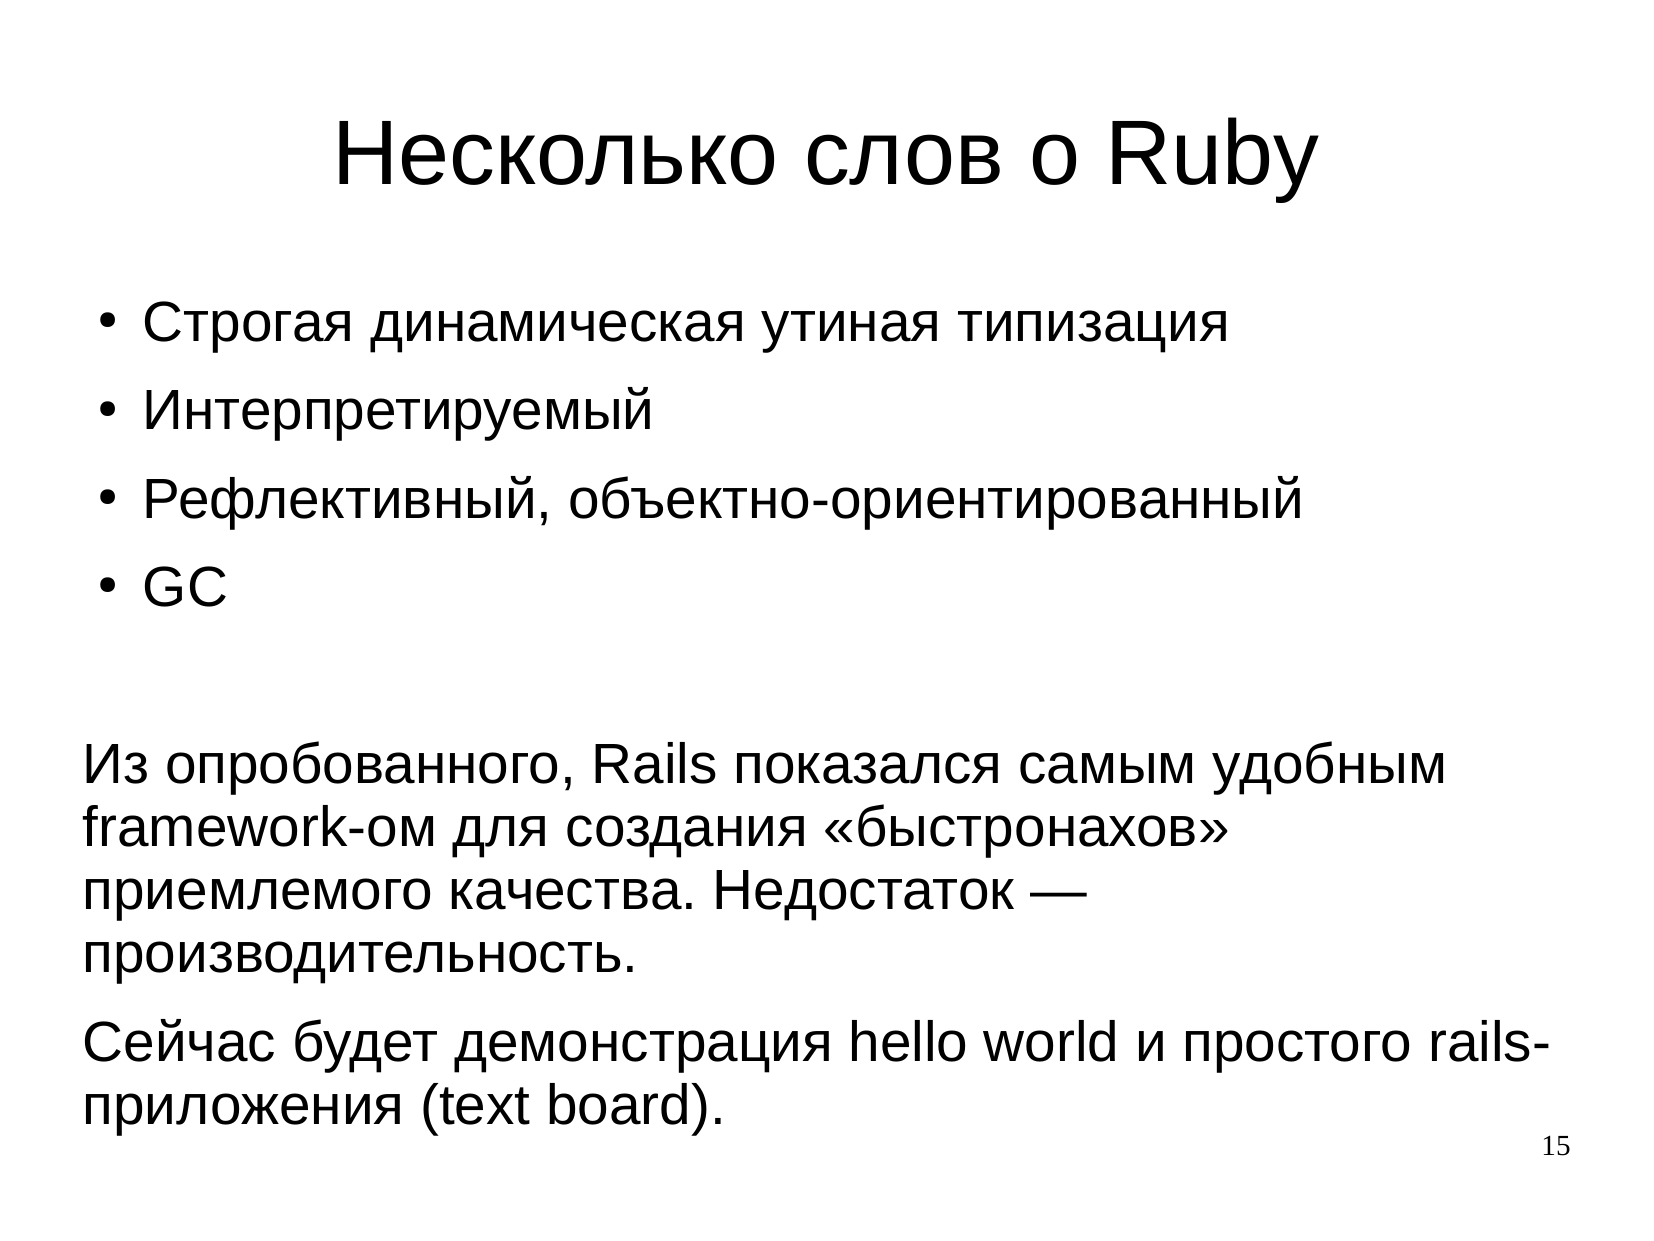

# Несколько слов о Ruby
Строгая динамическая утиная типизация
Интерпретируемый
Рефлективный, объектно-ориентированный
GC
Из опробованного, Rails показался самым удобным framework-ом для создания «быстронахов» приемлемого качества. Недостаток — производительность.
Сейчас будет демонстрация hello world и простого rails-приложения (text board).
15